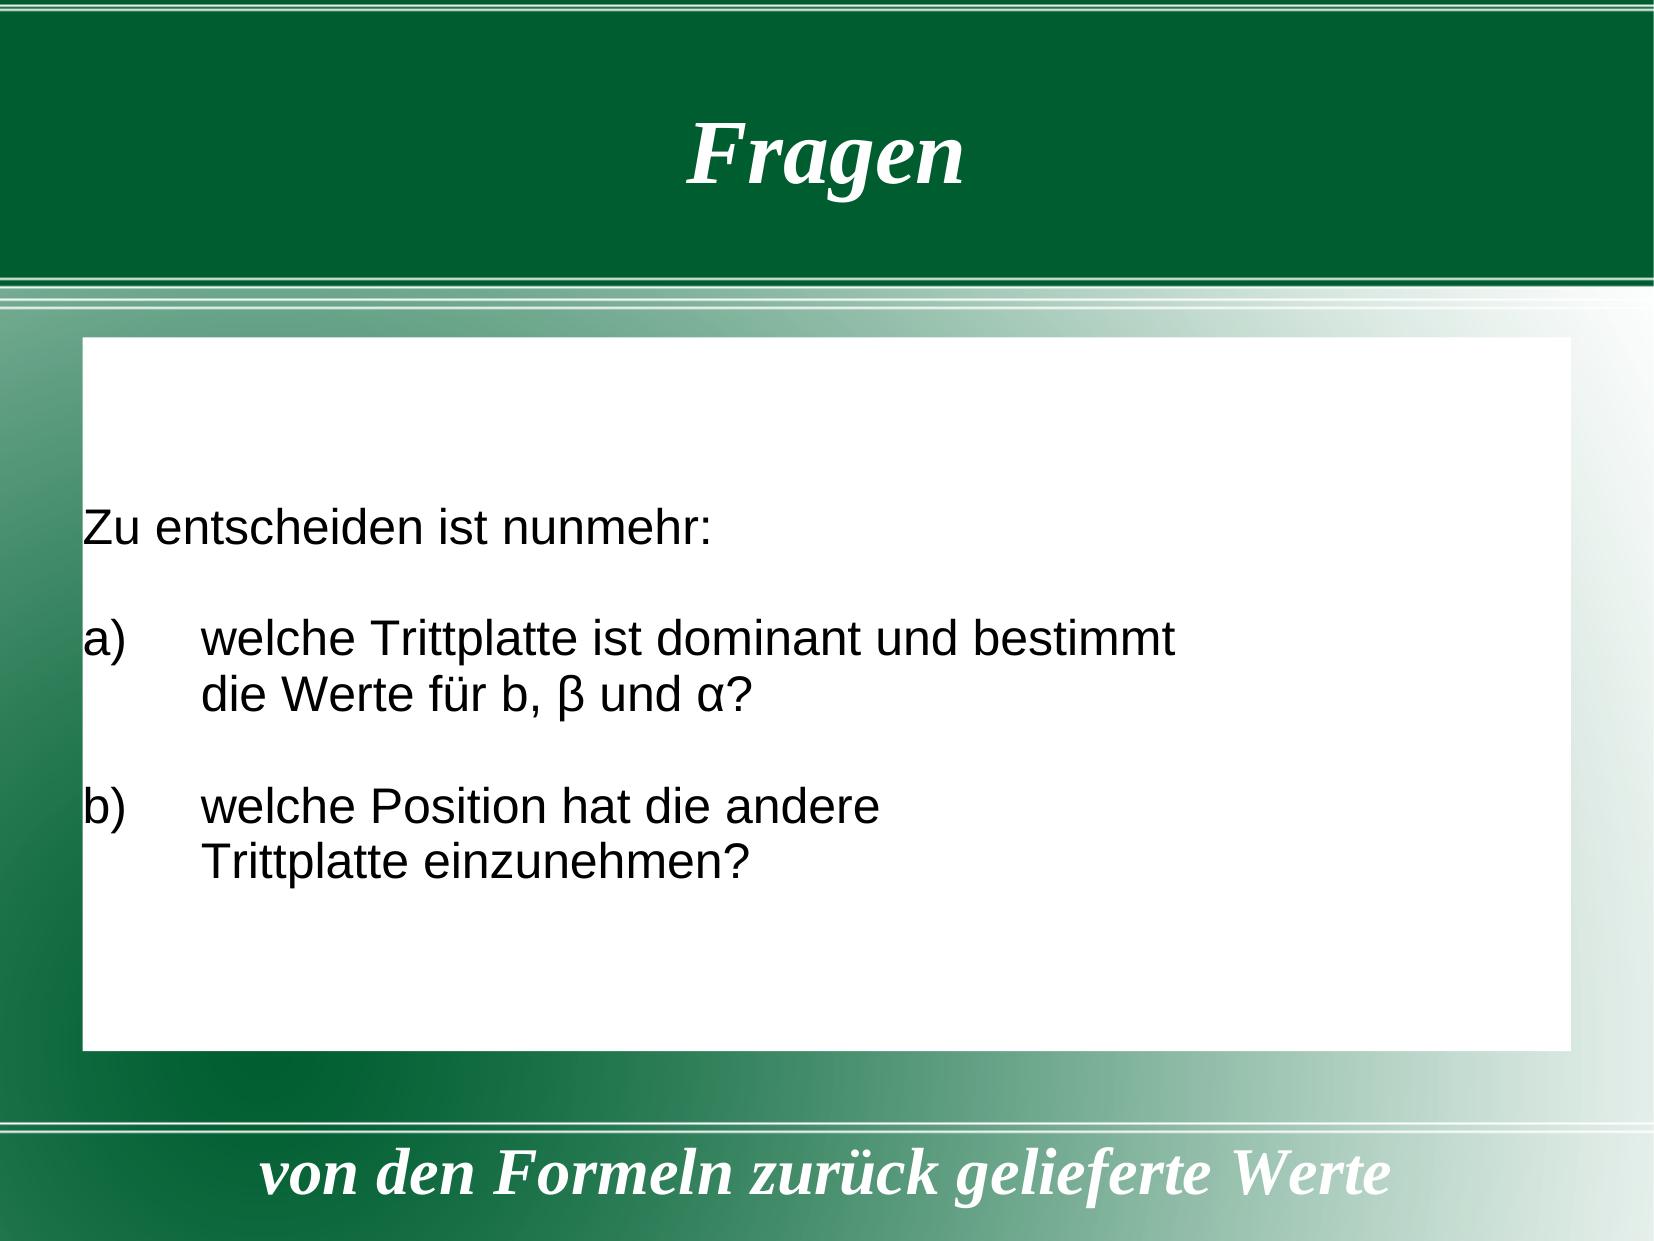

# Fragen
Zu entscheiden ist nunmehr:
a) 	welche Trittplatte ist dominant und bestimmt
	die Werte für b, β und α?
b)	welche Position hat die andere
	Trittplatte einzunehmen?
von den Formeln zurück gelieferte Werte